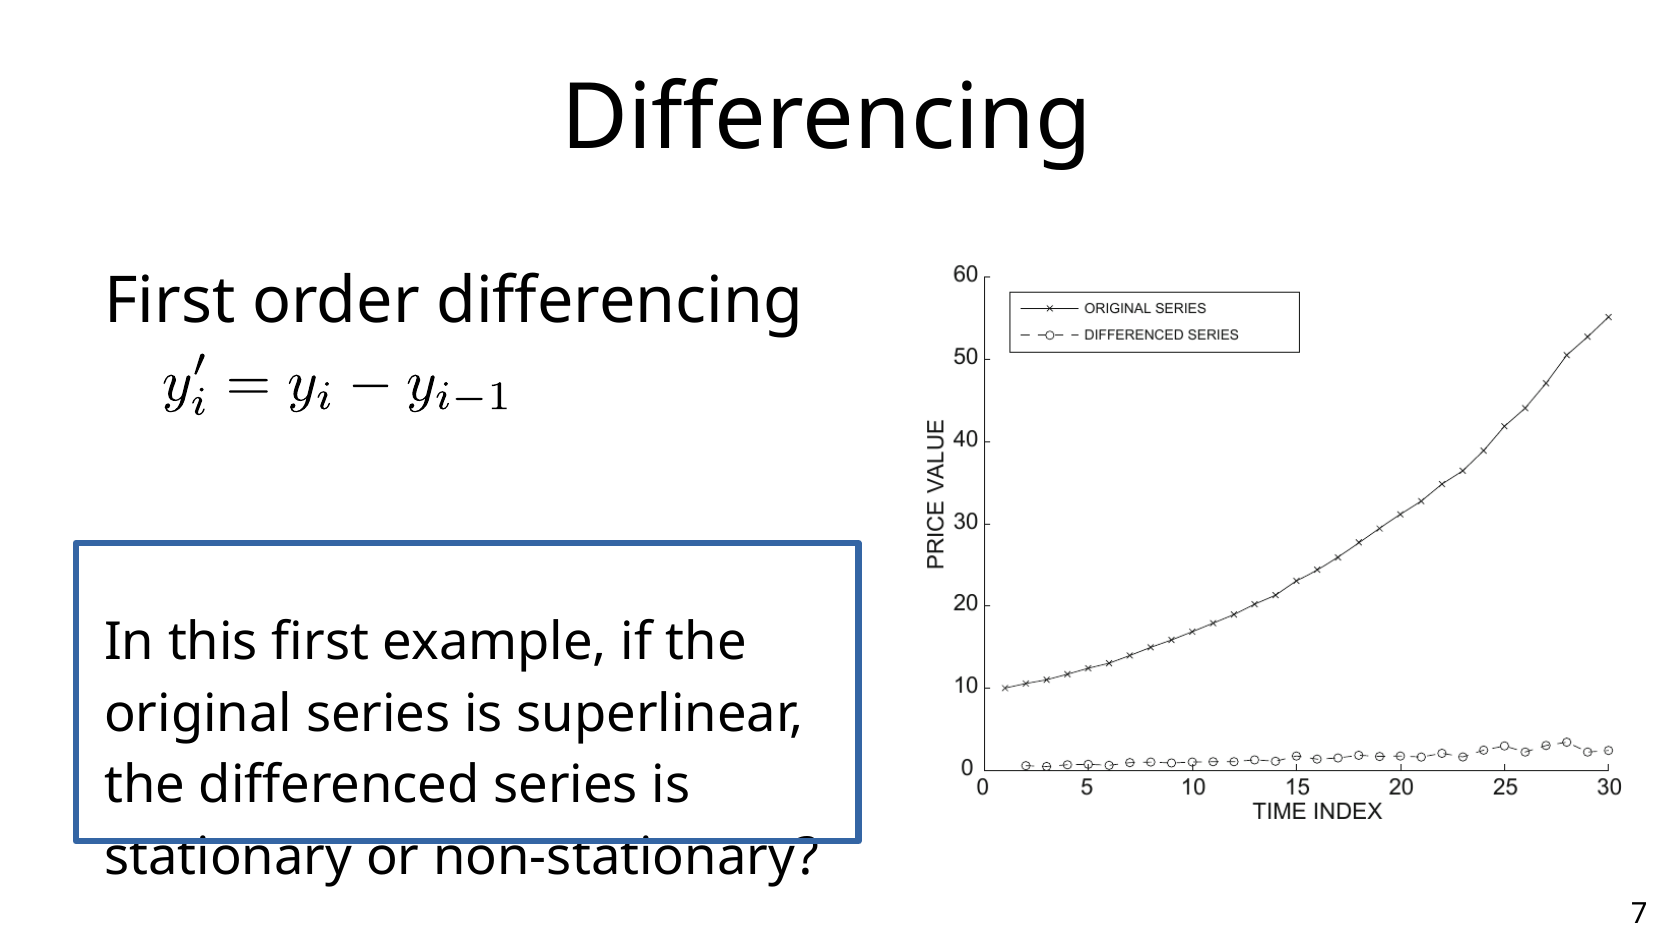

# Differencing
First order differencing
In this first example, if the original series is superlinear, the differenced series is stationary or non-stationary?
7